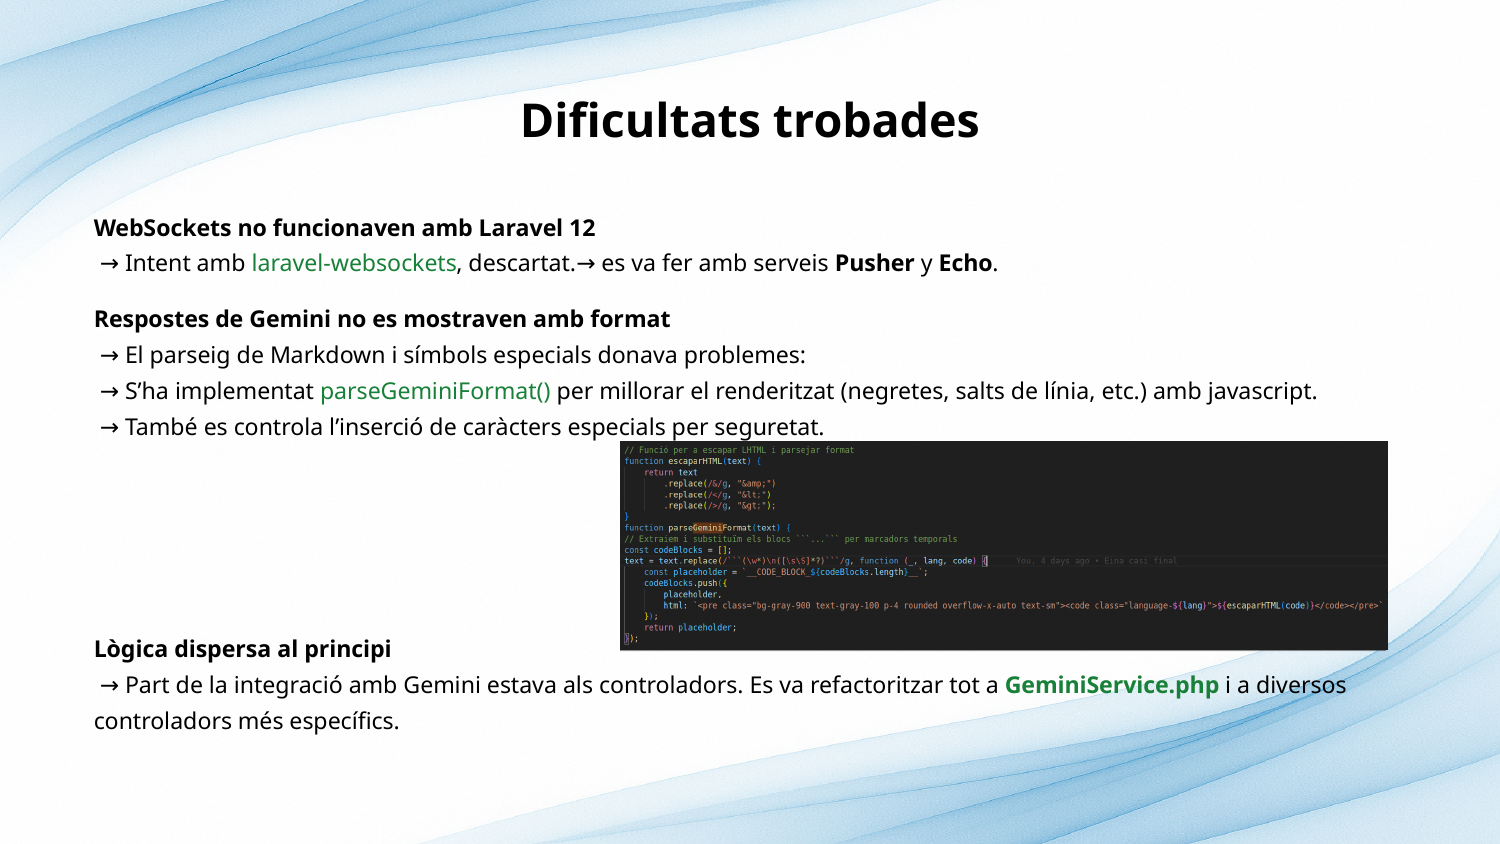

# Dificultats trobades
WebSockets no funcionaven amb Laravel 12
 → Intent amb laravel-websockets, descartat.→ es va fer amb serveis Pusher y Echo.
Respostes de Gemini no es mostraven amb format
 → El parseig de Markdown i símbols especials donava problemes:
 → S’ha implementat parseGeminiFormat() per millorar el renderitzat (negretes, salts de línia, etc.) amb javascript.
 → També es controla l’inserció de caràcters especials per seguretat.
Lògica dispersa al principi
 → Part de la integració amb Gemini estava als controladors. Es va refactoritzar tot a GeminiService.php i a diversos controladors més específics.